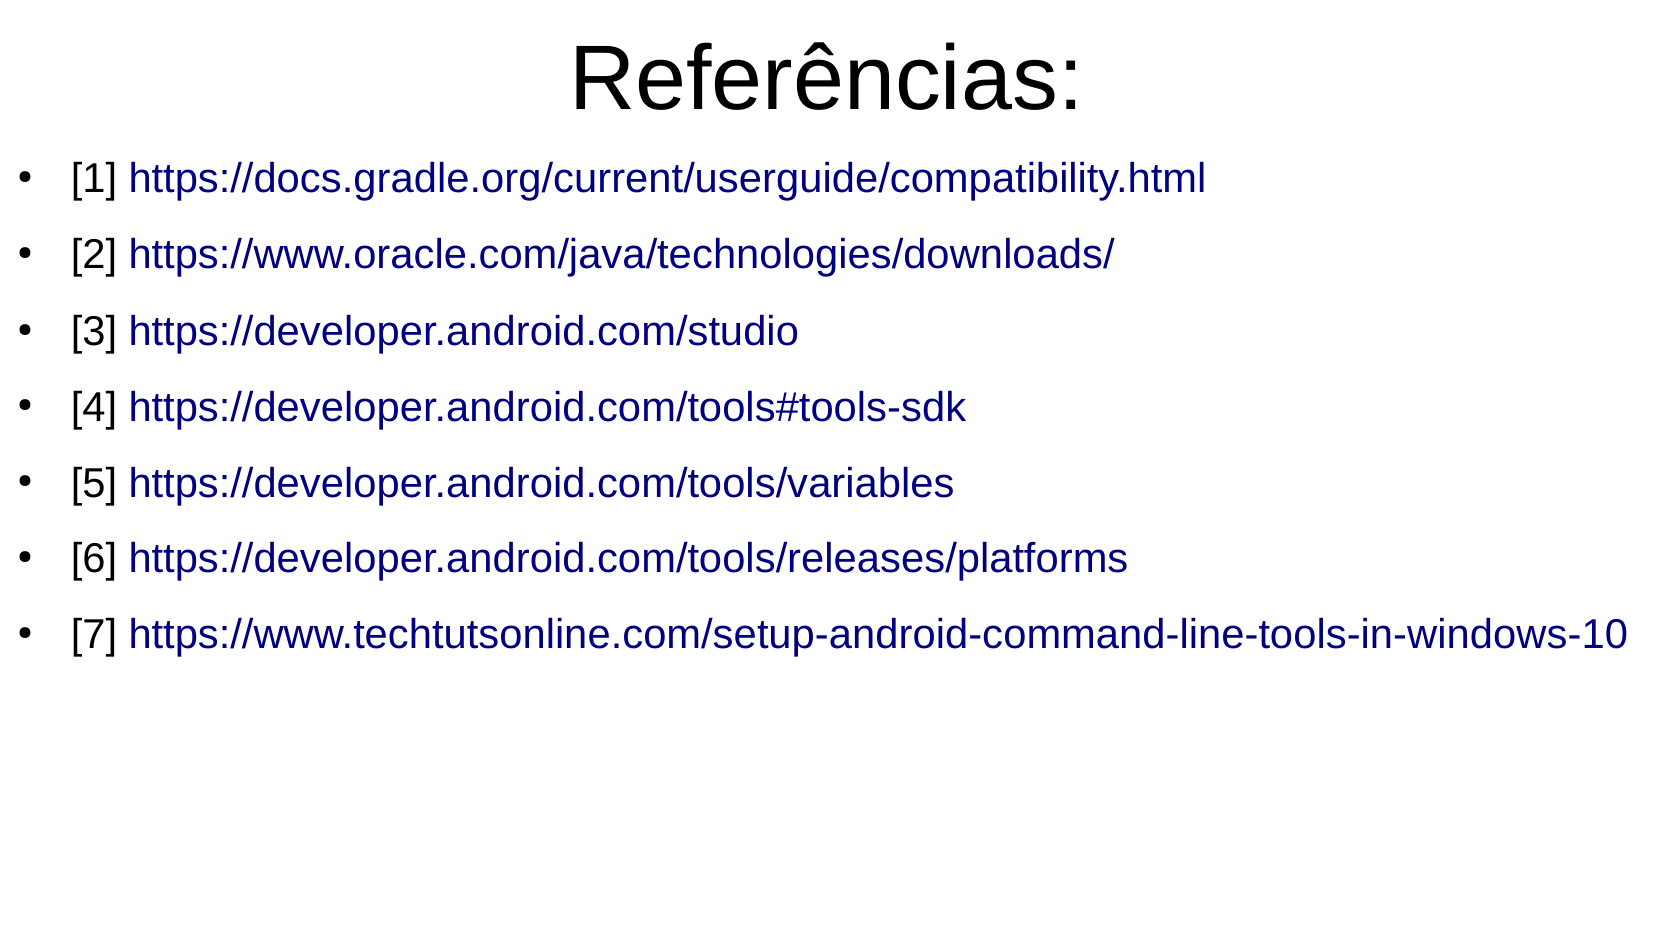

# Referências:
[1] https://docs.gradle.org/current/userguide/compatibility.html
[2] https://www.oracle.com/java/technologies/downloads/
[3] https://developer.android.com/studio
[4] https://developer.android.com/tools#tools-sdk
[5] https://developer.android.com/tools/variables
[6] https://developer.android.com/tools/releases/platforms
[7] https://www.techtutsonline.com/setup-android-command-line-tools-in-windows-10